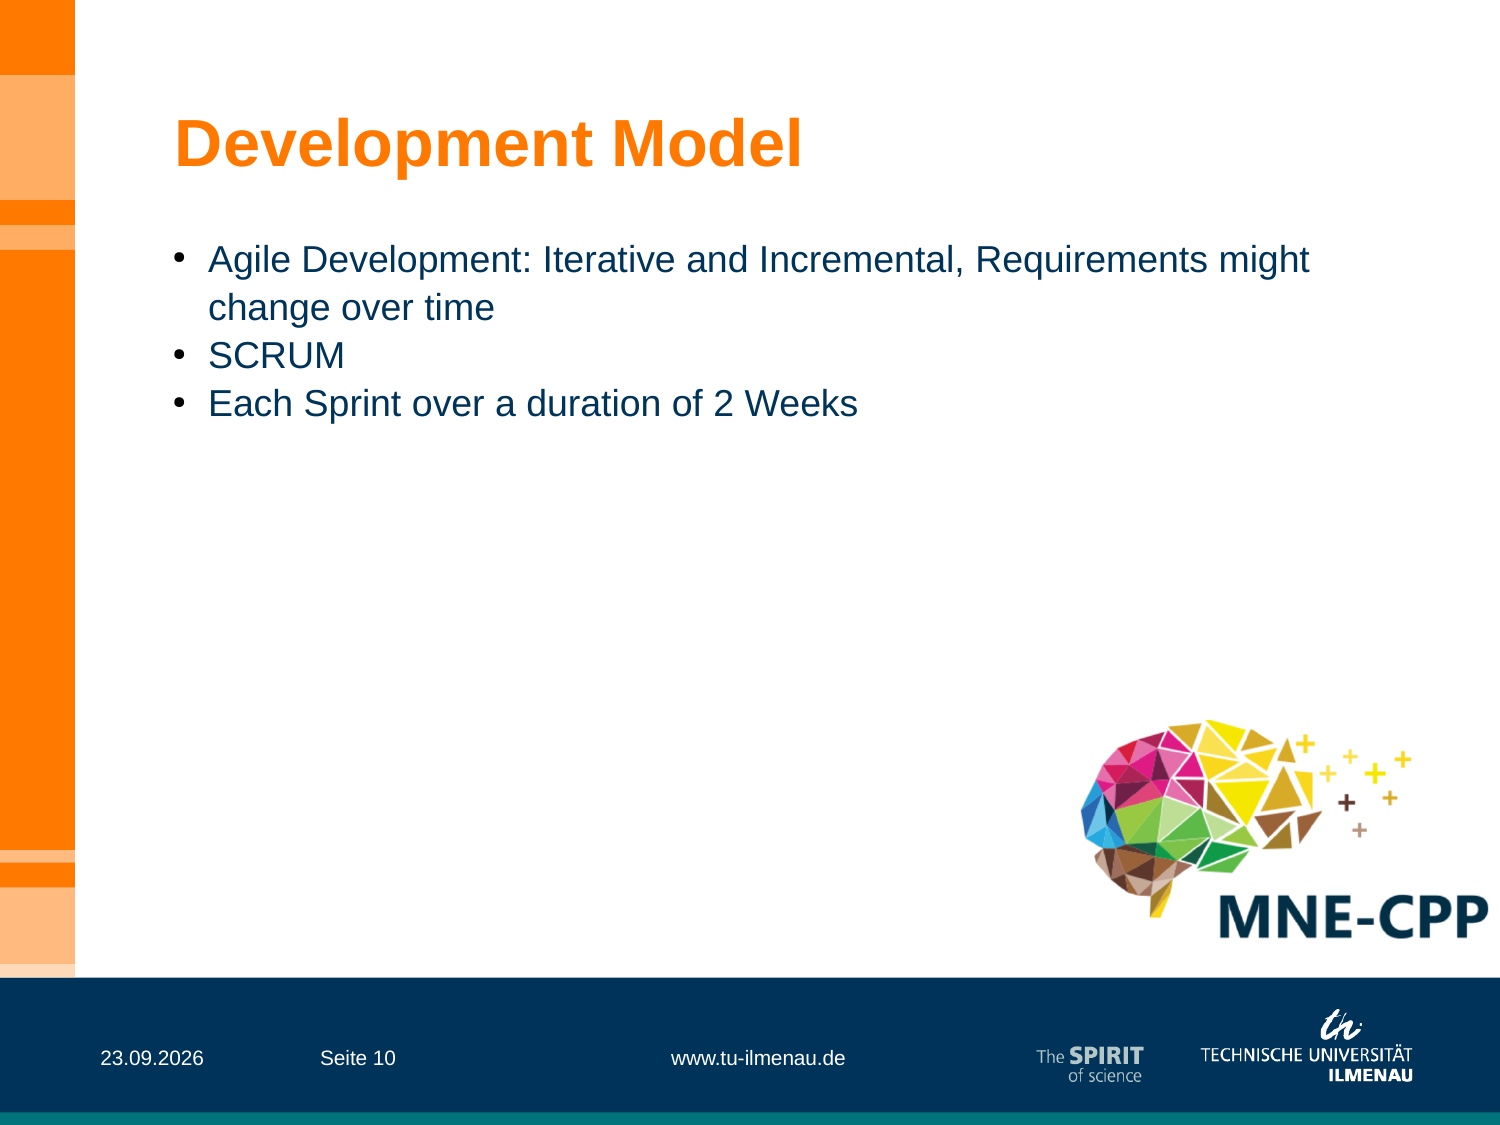

Development Model
Agile Development: Iterative and Incremental, Requirements might change over time
SCRUM
Each Sprint over a duration of 2 Weeks
Seite
www.tu-ilmenau.de